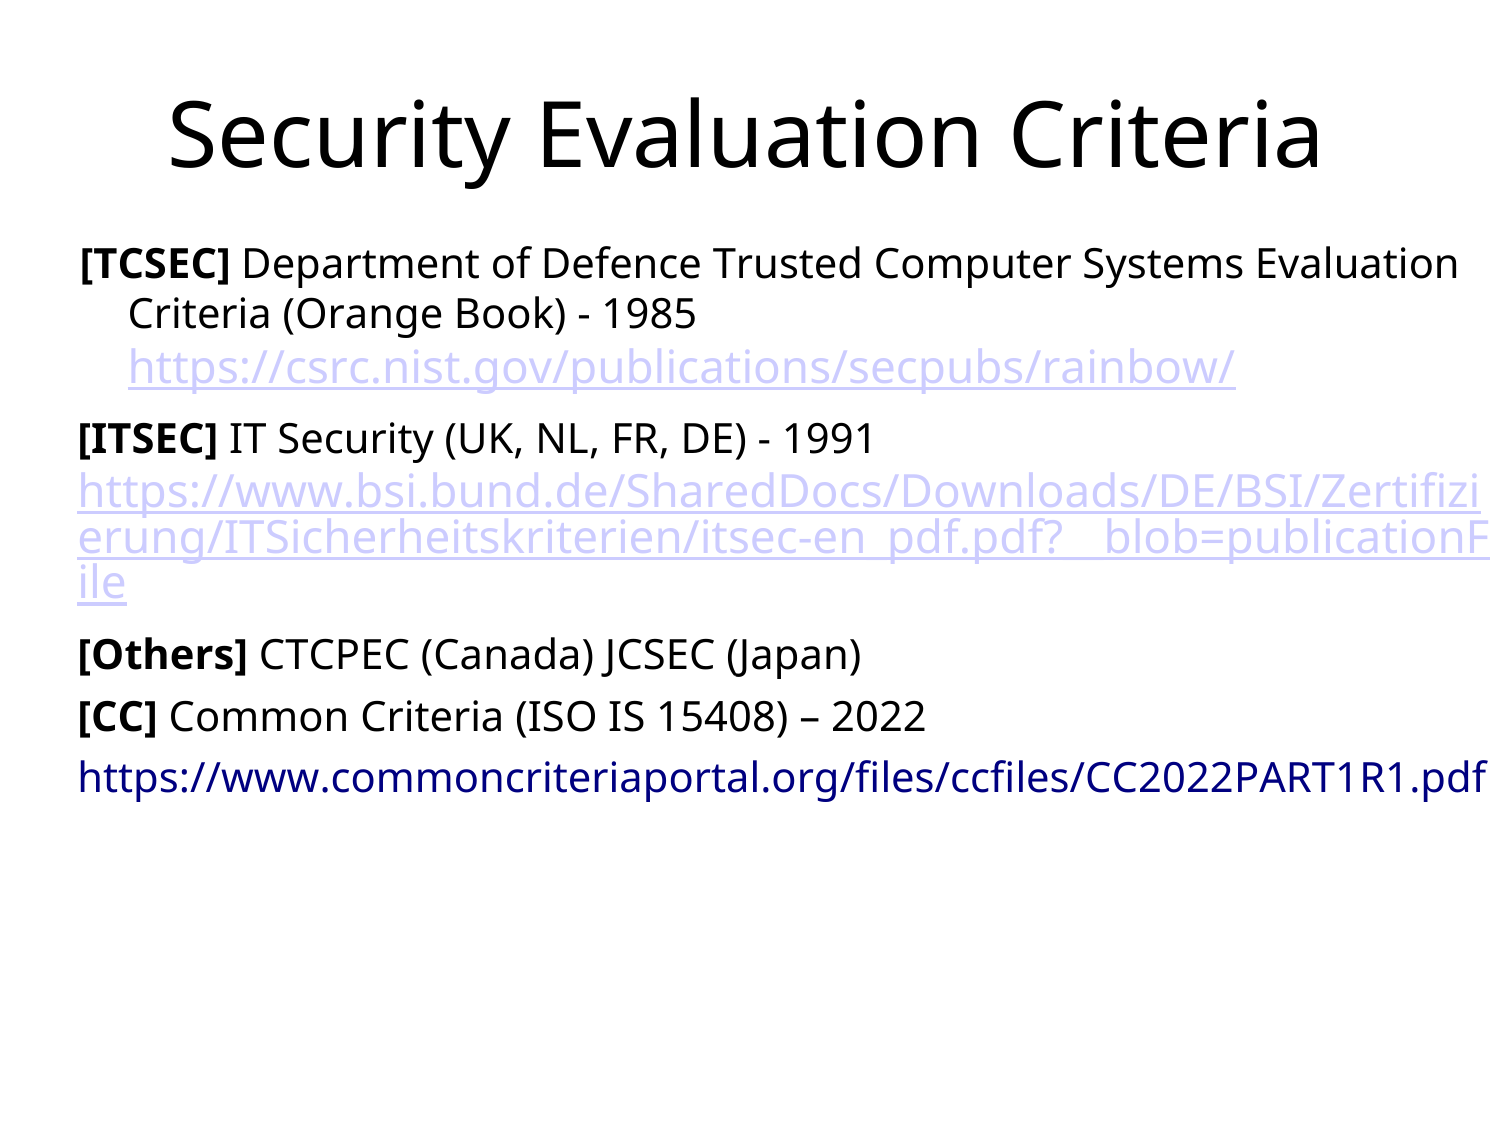

# Security Evaluation Criteria
[TCSEC] Department of Defence Trusted Computer Systems Evaluation Criteria (Orange Book) - 1985
https://csrc.nist.gov/publications/secpubs/rainbow/
[ITSEC] IT Security (UK, NL, FR, DE) - 1991
https://www.bsi.bund.de/SharedDocs/Downloads/DE/BSI/Zertifizierung/ITSicherheitskriterien/itsec-en_pdf.pdf?__blob=publicationFile
[Others] CTCPEC (Canada) JCSEC (Japan)‏
[CC] Common Criteria (ISO IS 15408) – 2022
https://www.commoncriteriaportal.org/files/ccfiles/CC2022PART1R1.pdf